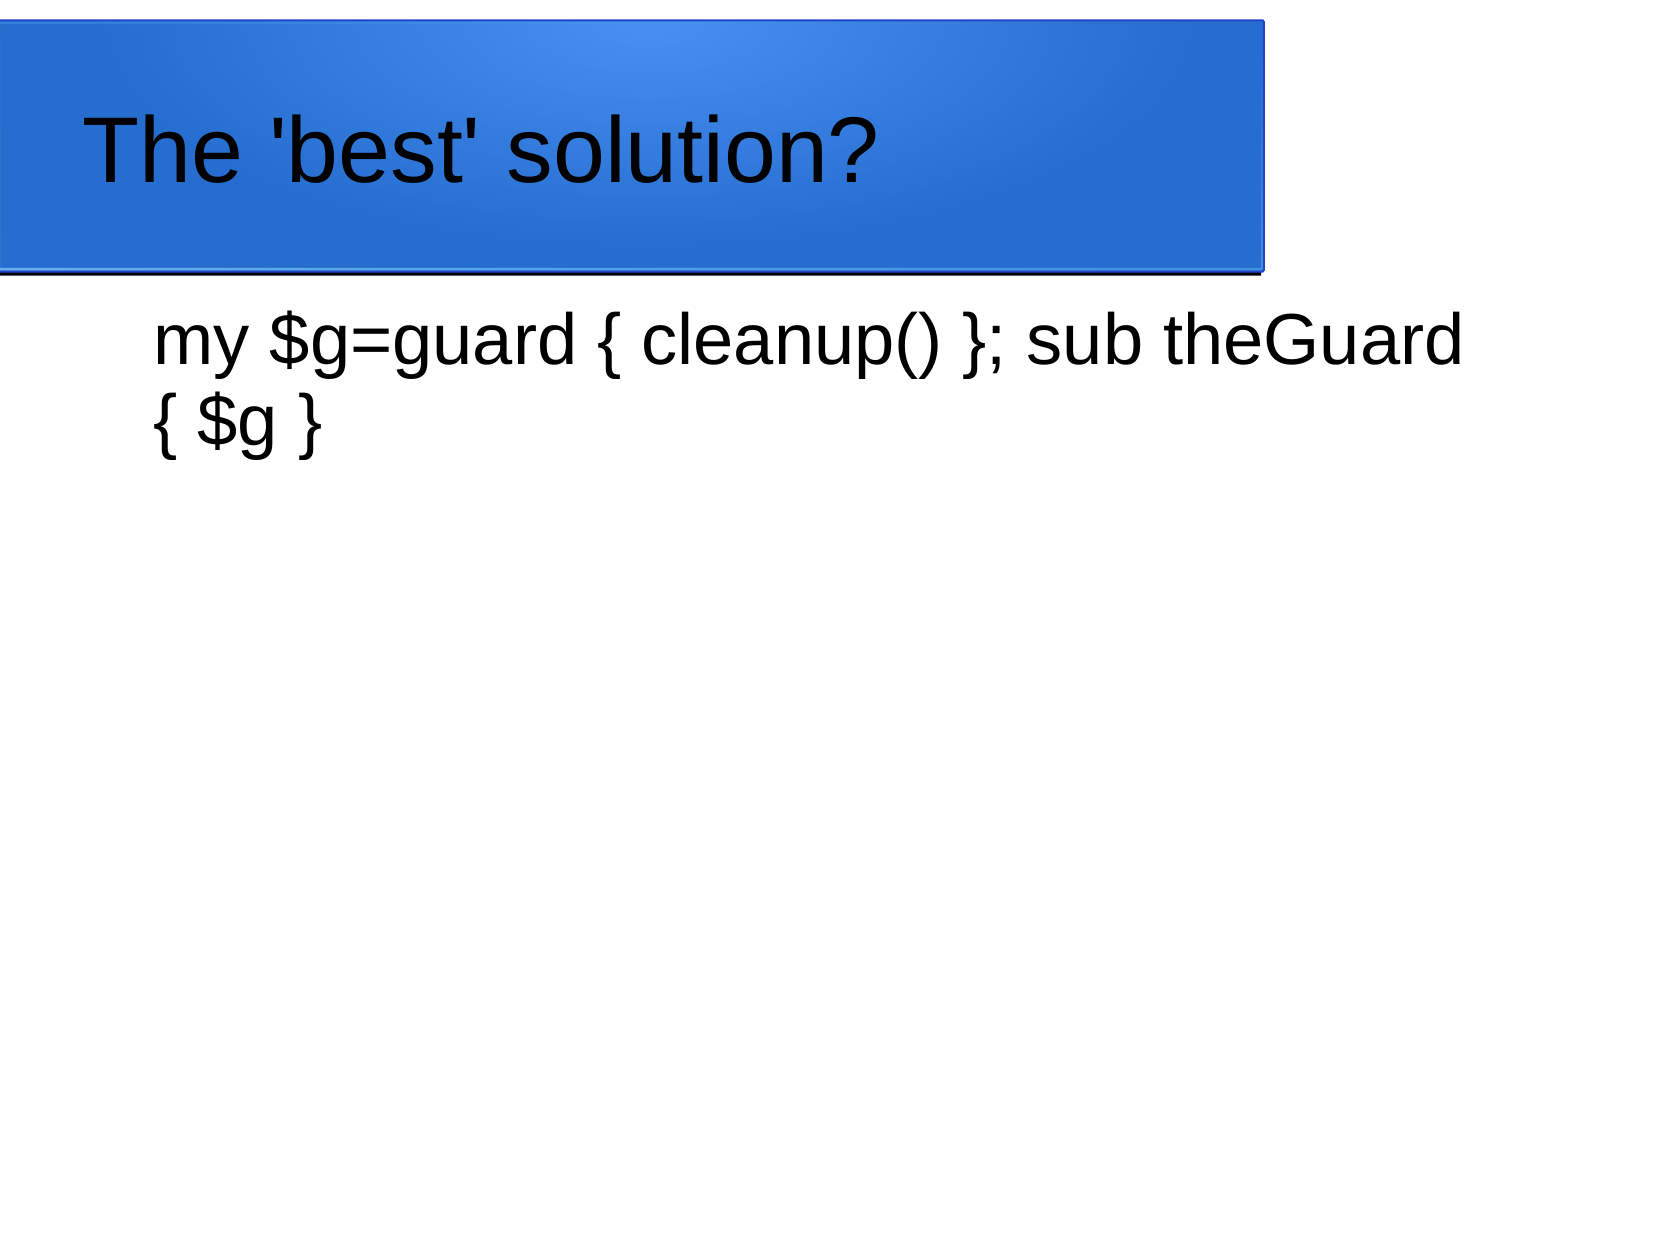

# The 'best' solution?
my $g=guard { cleanup() }; sub theGuard { $g }